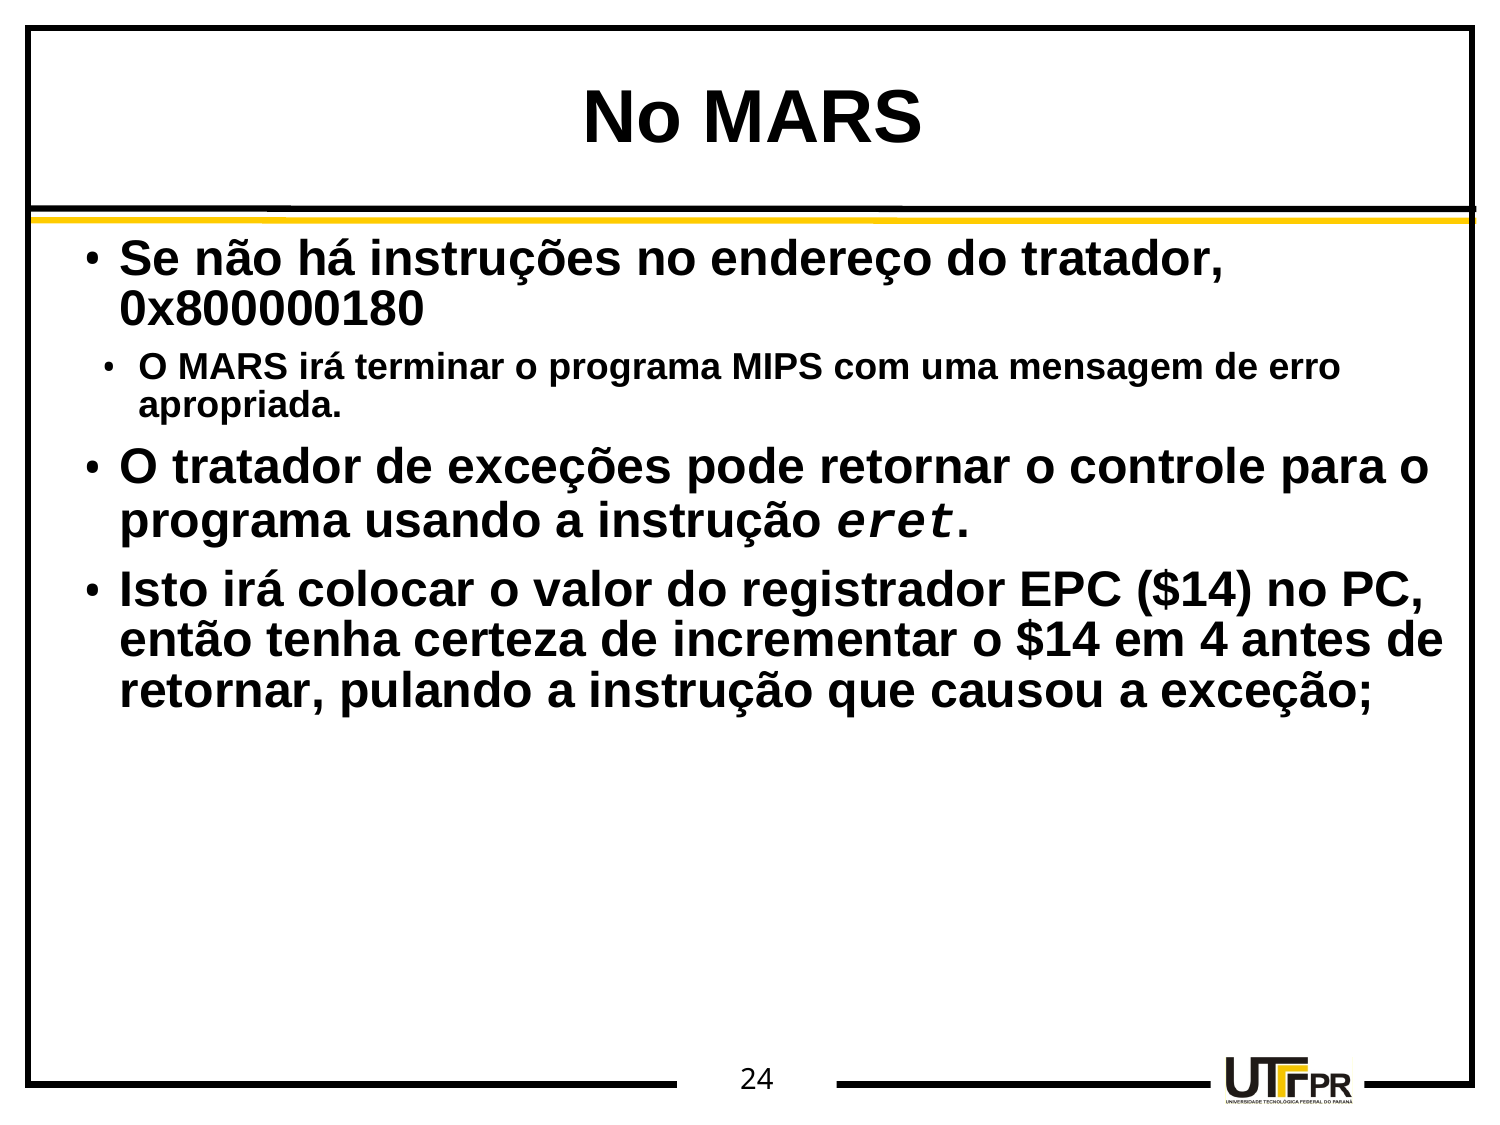

# No MARS
Se não há instruções no endereço do tratador, 0x800000180
O MARS irá terminar o programa MIPS com uma mensagem de erro apropriada.
O tratador de exceções pode retornar o controle para o programa usando a instrução eret.
Isto irá colocar o valor do registrador EPC ($14) no PC, então tenha certeza de incrementar o $14 em 4 antes de retornar, pulando a instrução que causou a exceção;